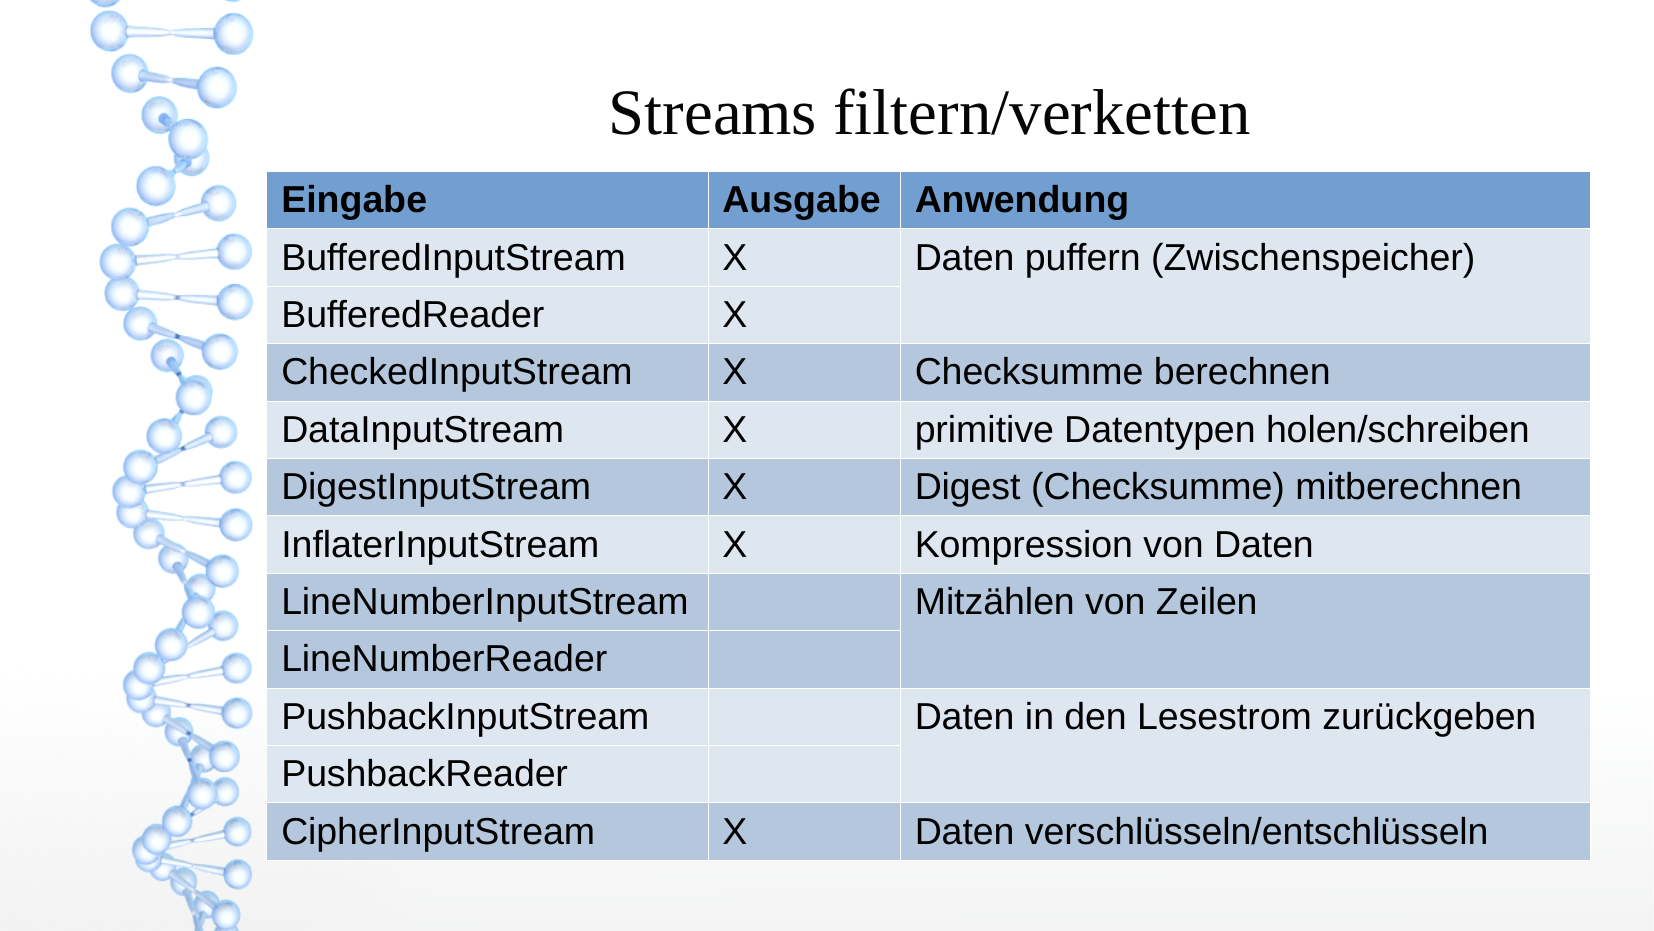

# Streams filtern/verketten
| Eingabe | Ausgabe | Anwendung |
| --- | --- | --- |
| BufferedInputStream | X | Daten puffern (Zwischenspeicher) |
| BufferedReader | X | |
| CheckedInputStream | X | Checksumme berechnen |
| DataInputStream | X | primitive Datentypen holen/schreiben |
| DigestInputStream | X | Digest (Checksumme) mitberechnen |
| InflaterInputStream | X | Kompression von Daten |
| LineNumberInputStream | | Mitzählen von Zeilen |
| LineNumberReader | | |
| PushbackInputStream | | Daten in den Lesestrom zurückgeben |
| PushbackReader | | |
| CipherInputStream | X | Daten verschlüsseln/entschlüsseln |